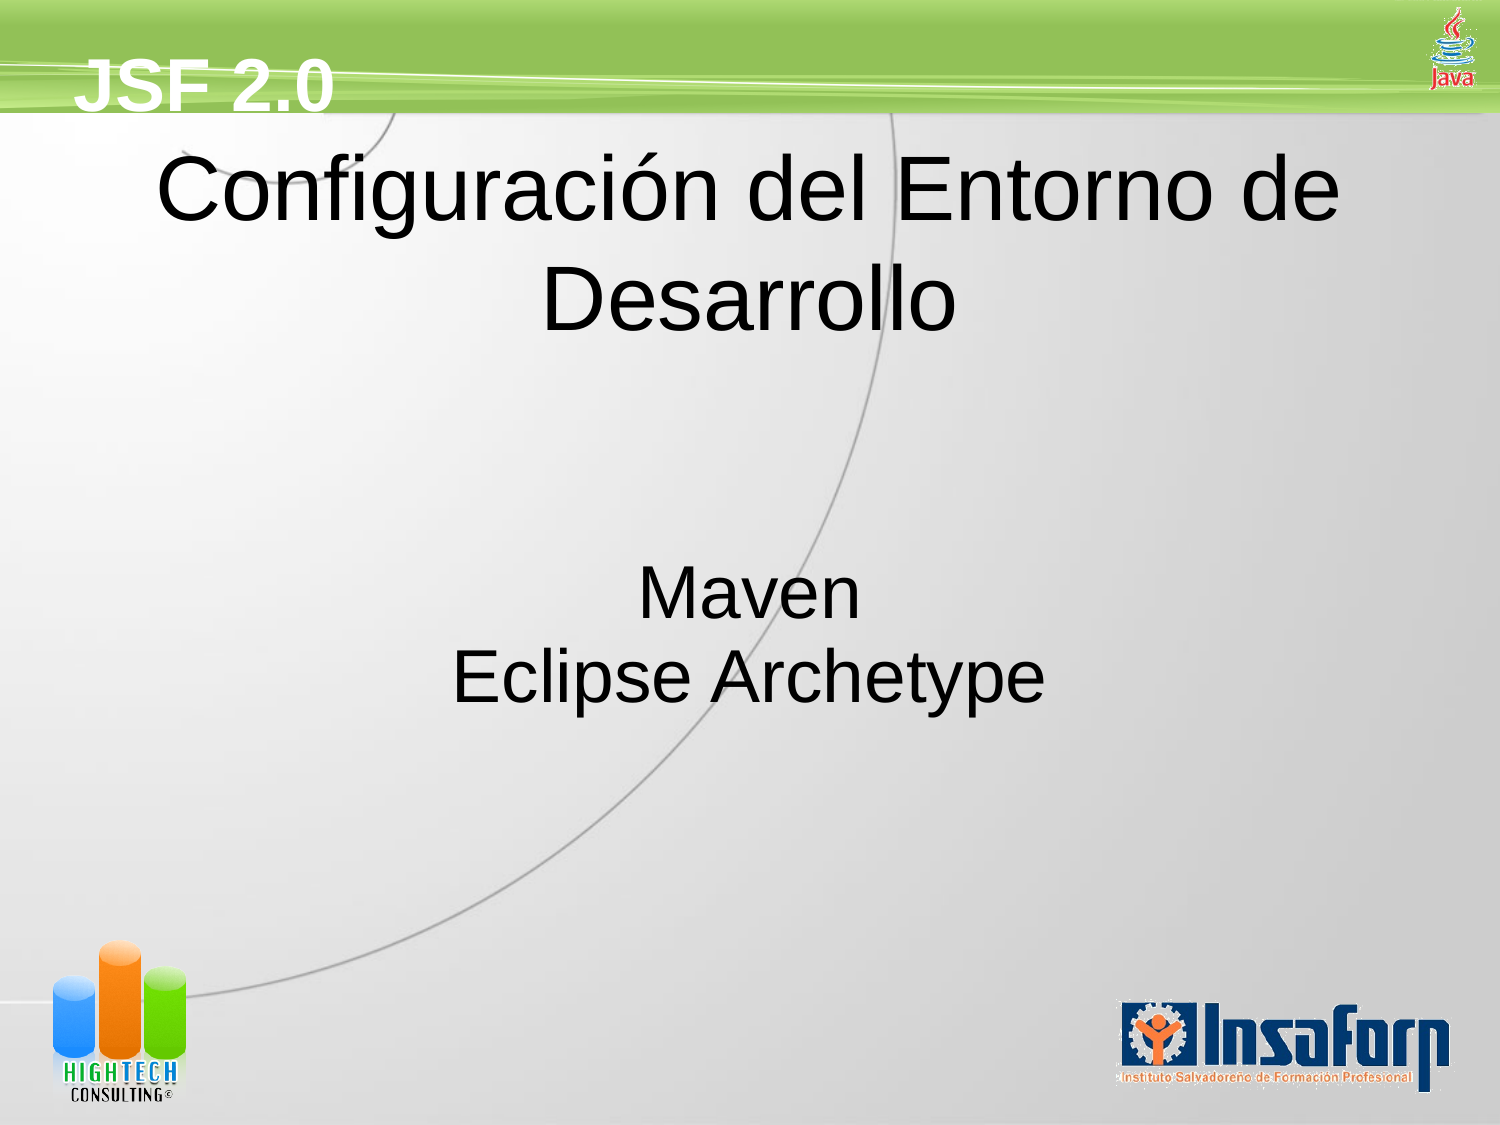

JSF 2.0
Configuración del Entorno de Desarrollo
# Maven
Eclipse Archetype